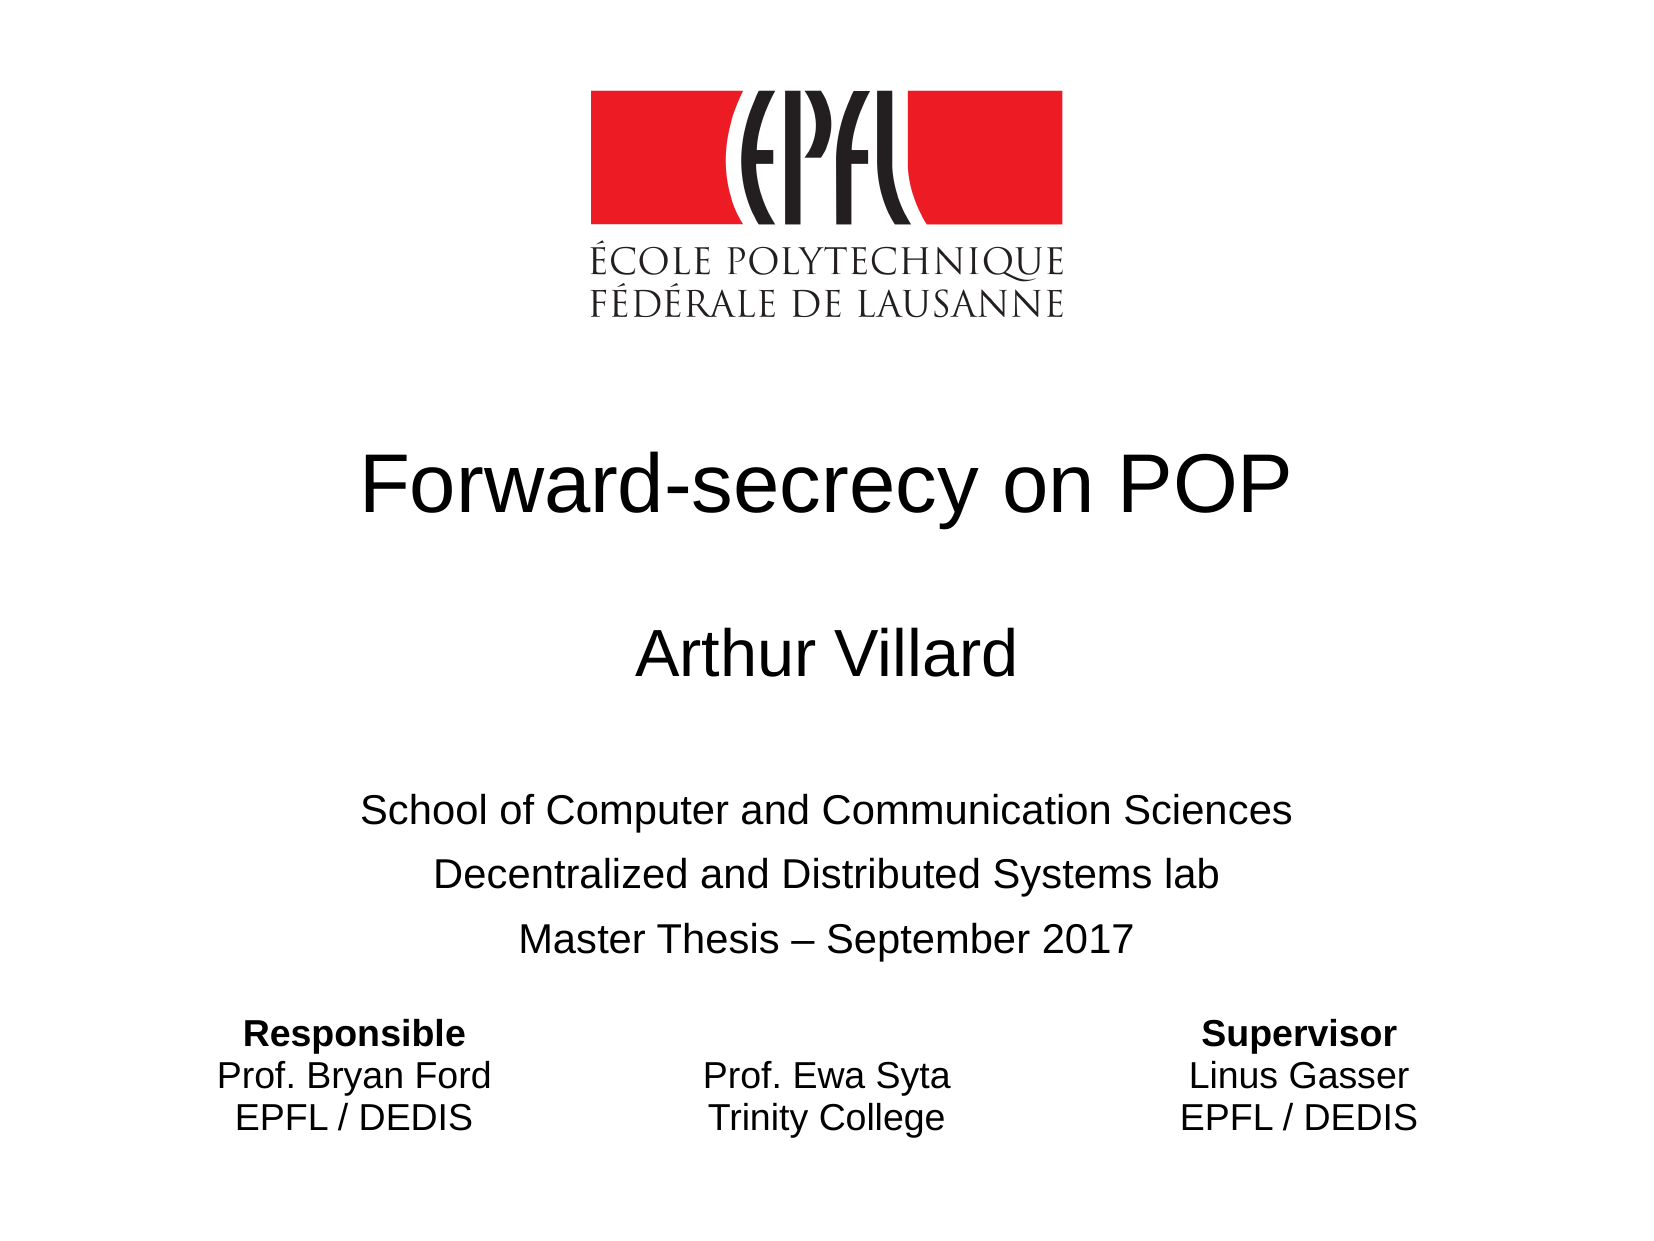

Forward-secrecy on POP
Arthur Villard
School of Computer and Communication Sciences
Decentralized and Distributed Systems lab
Master Thesis – September 2017
Responsible
Prof. Bryan Ford
EPFL / DEDIS
Prof. Ewa Syta
Trinity College
Supervisor
Linus Gasser
EPFL / DEDIS